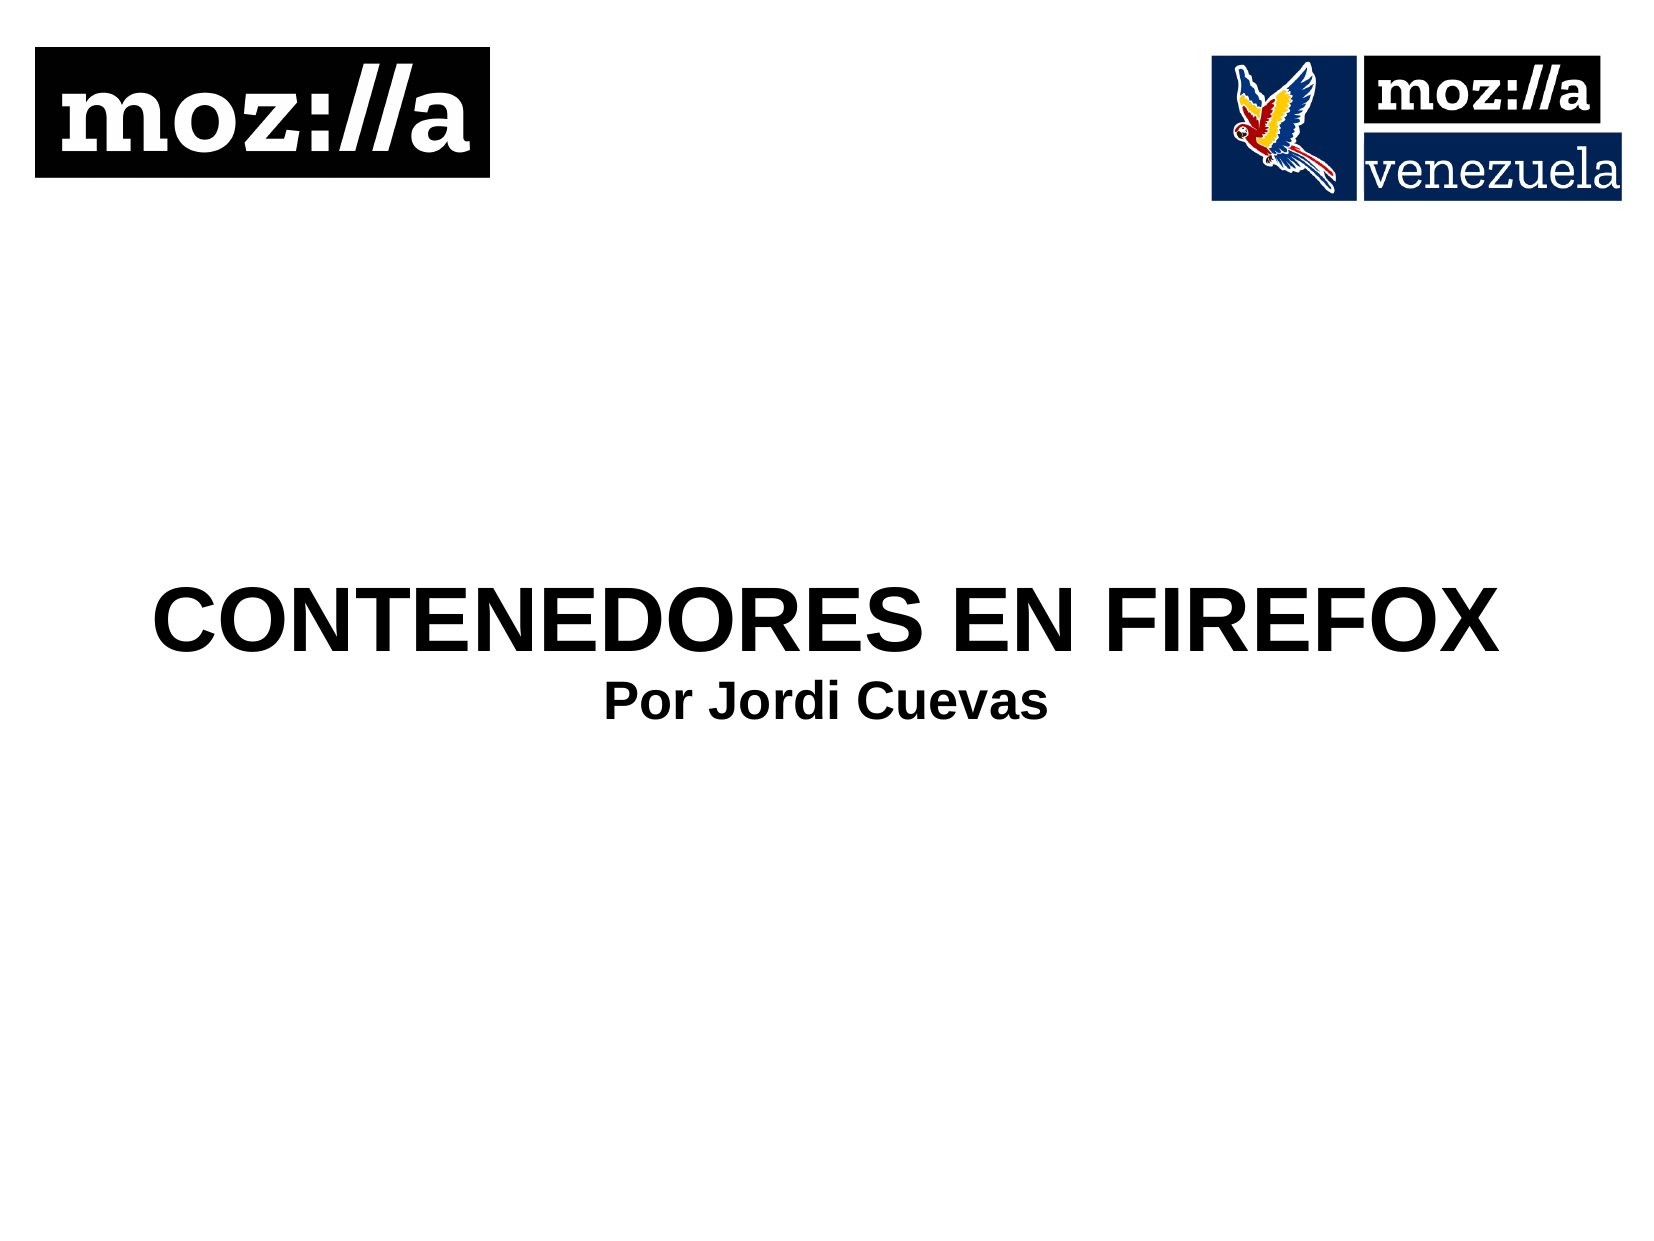

# CONTENEDORES EN FIREFOX
Por Jordi Cuevas